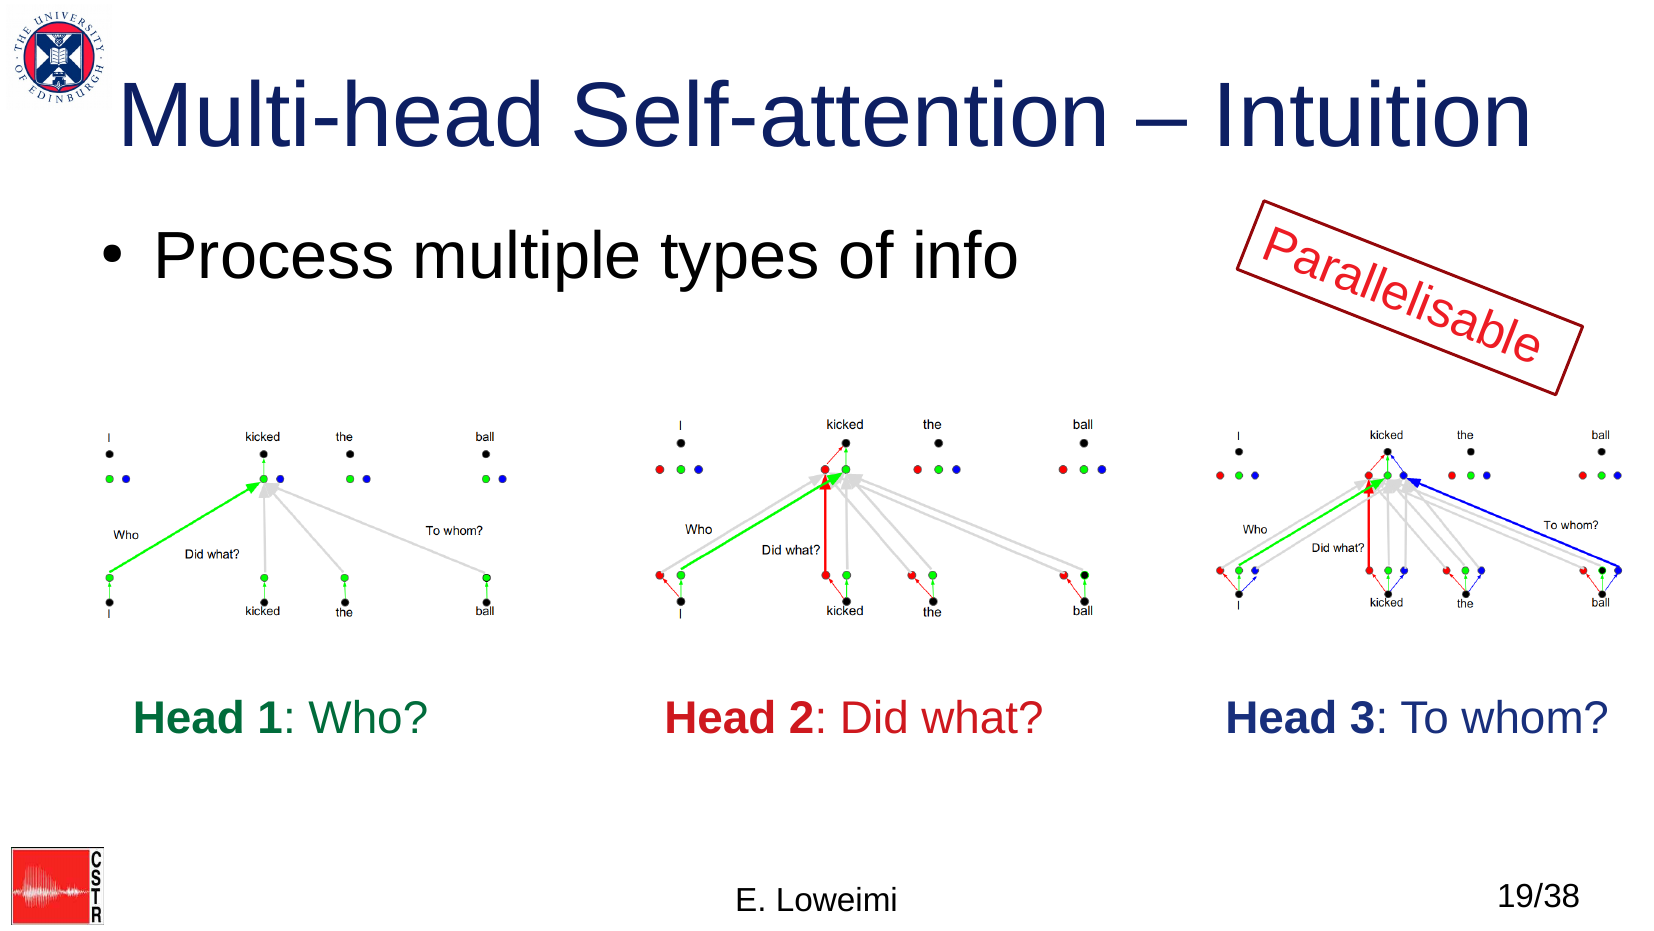

# Multi-head Self-attention – Intuition
Process multiple types of info
Parallelisable
Head 1: Who?
Head 2: Did what?
Head 3: To whom?
19/38
E. Loweimi